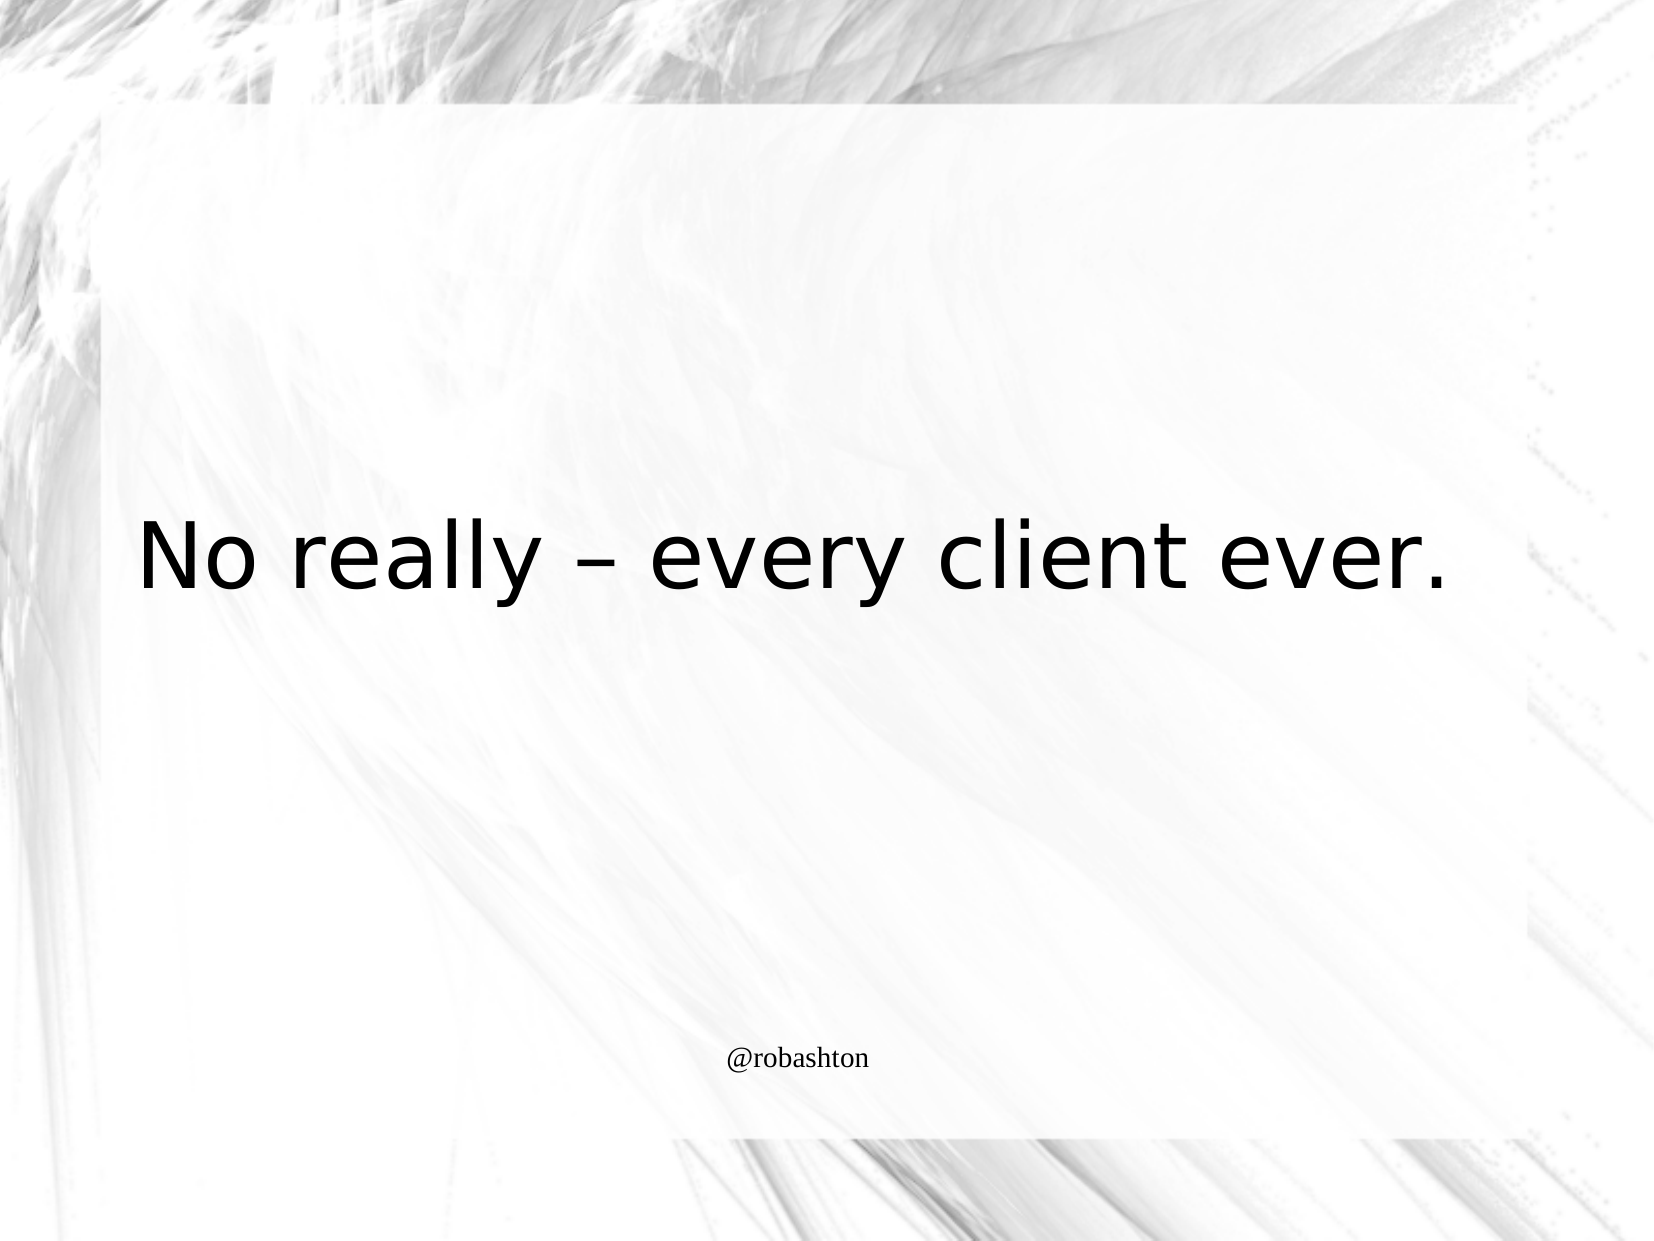

# No really – every client ever.
@robashton